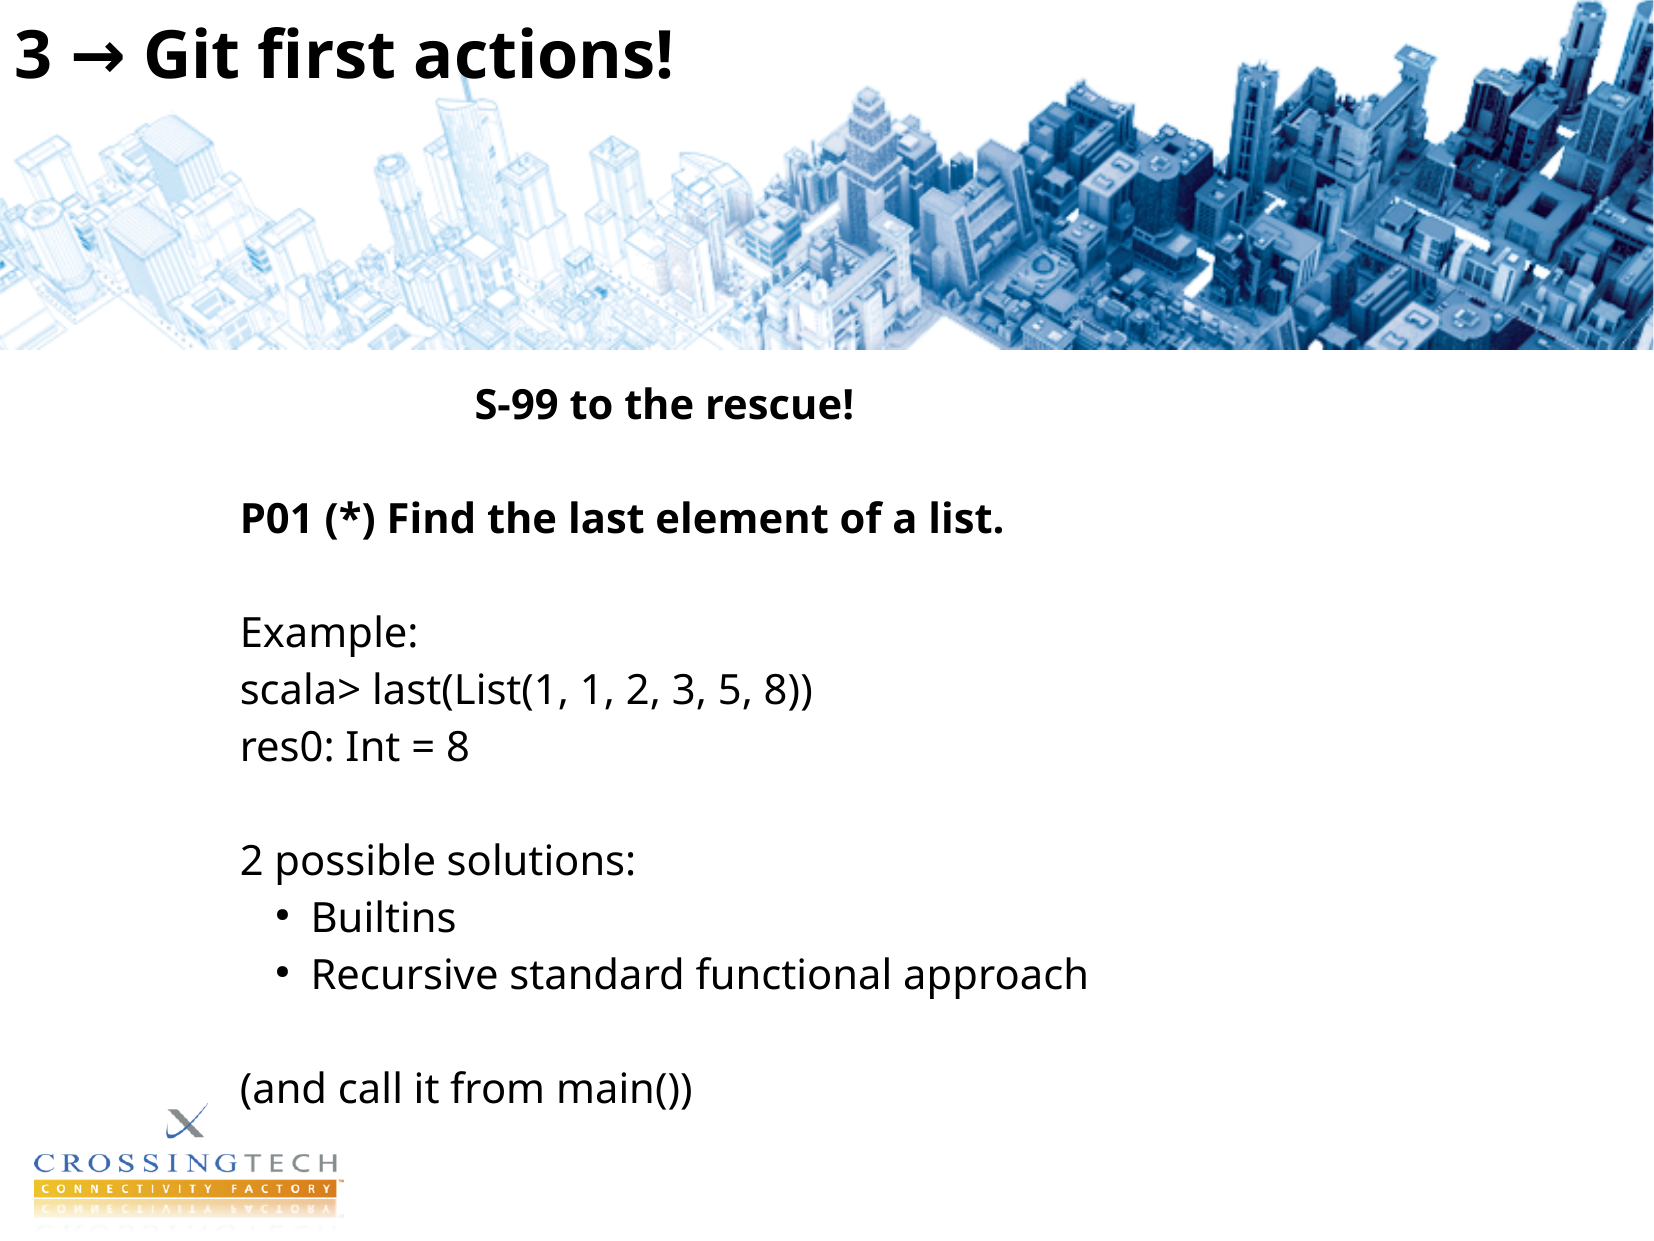

3 → Git first actions!
S-99 to the rescue!
P01 (*) Find the last element of a list.
Example:
scala> last(List(1, 1, 2, 3, 5, 8))
res0: Int = 8
2 possible solutions:
Builtins
Recursive standard functional approach
(and call it from main())